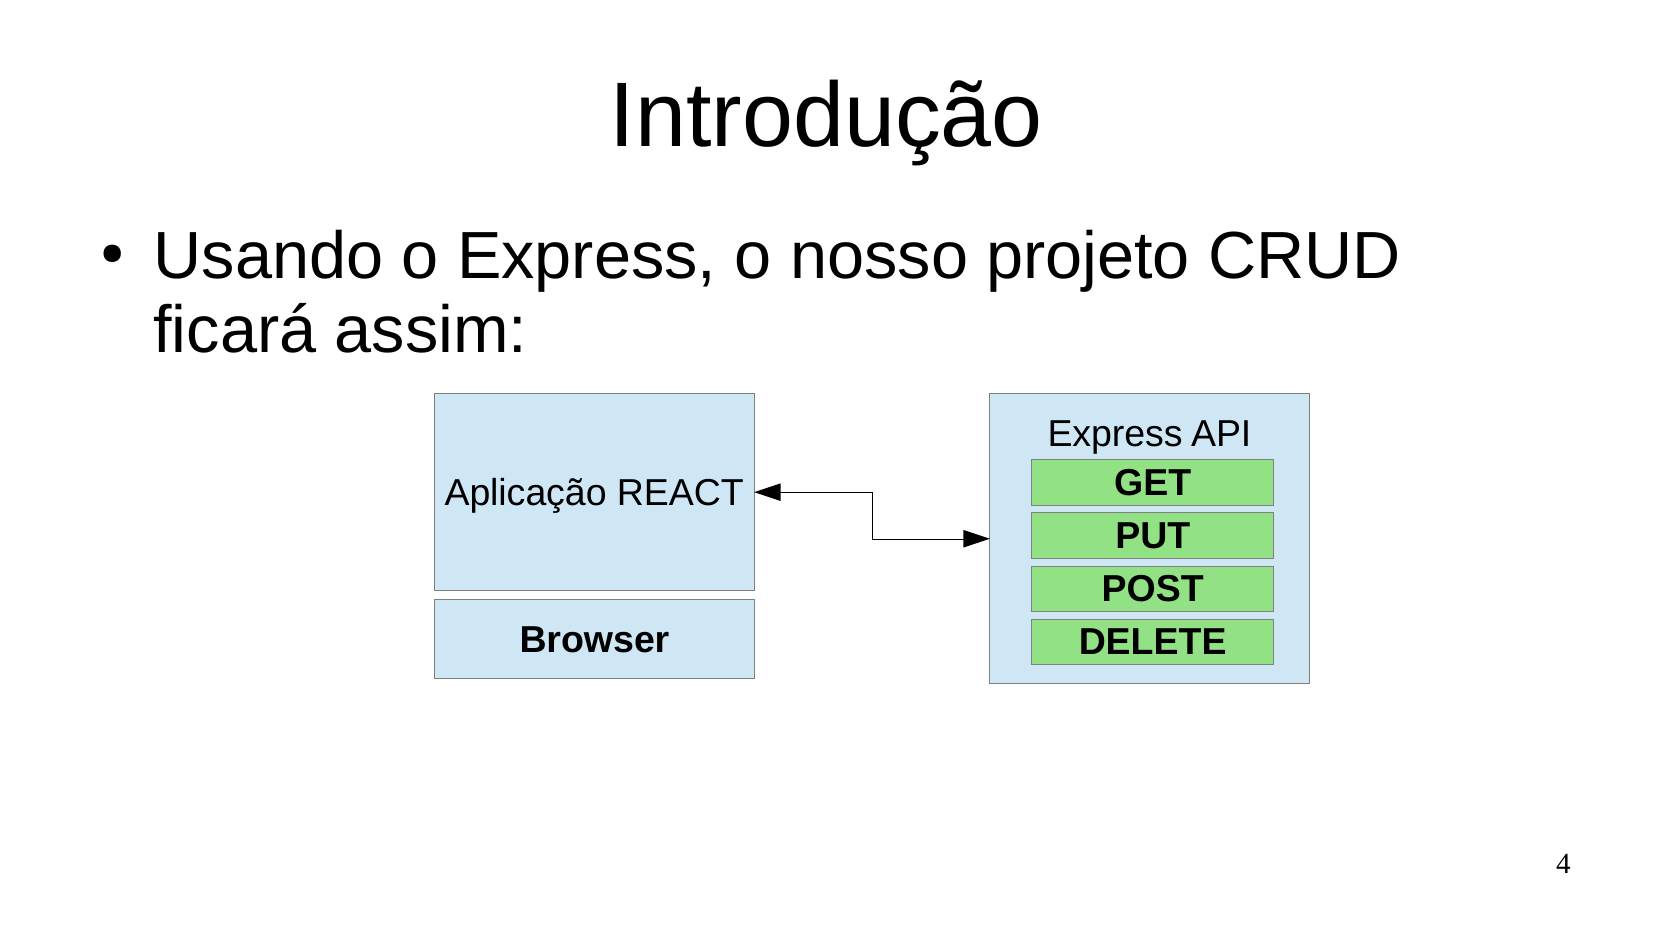

# Introdução
Usando o Express, o nosso projeto CRUD ficará assim:
Aplicação REACT
Express API
GET
PUT
POST
Browser
DELETE
4